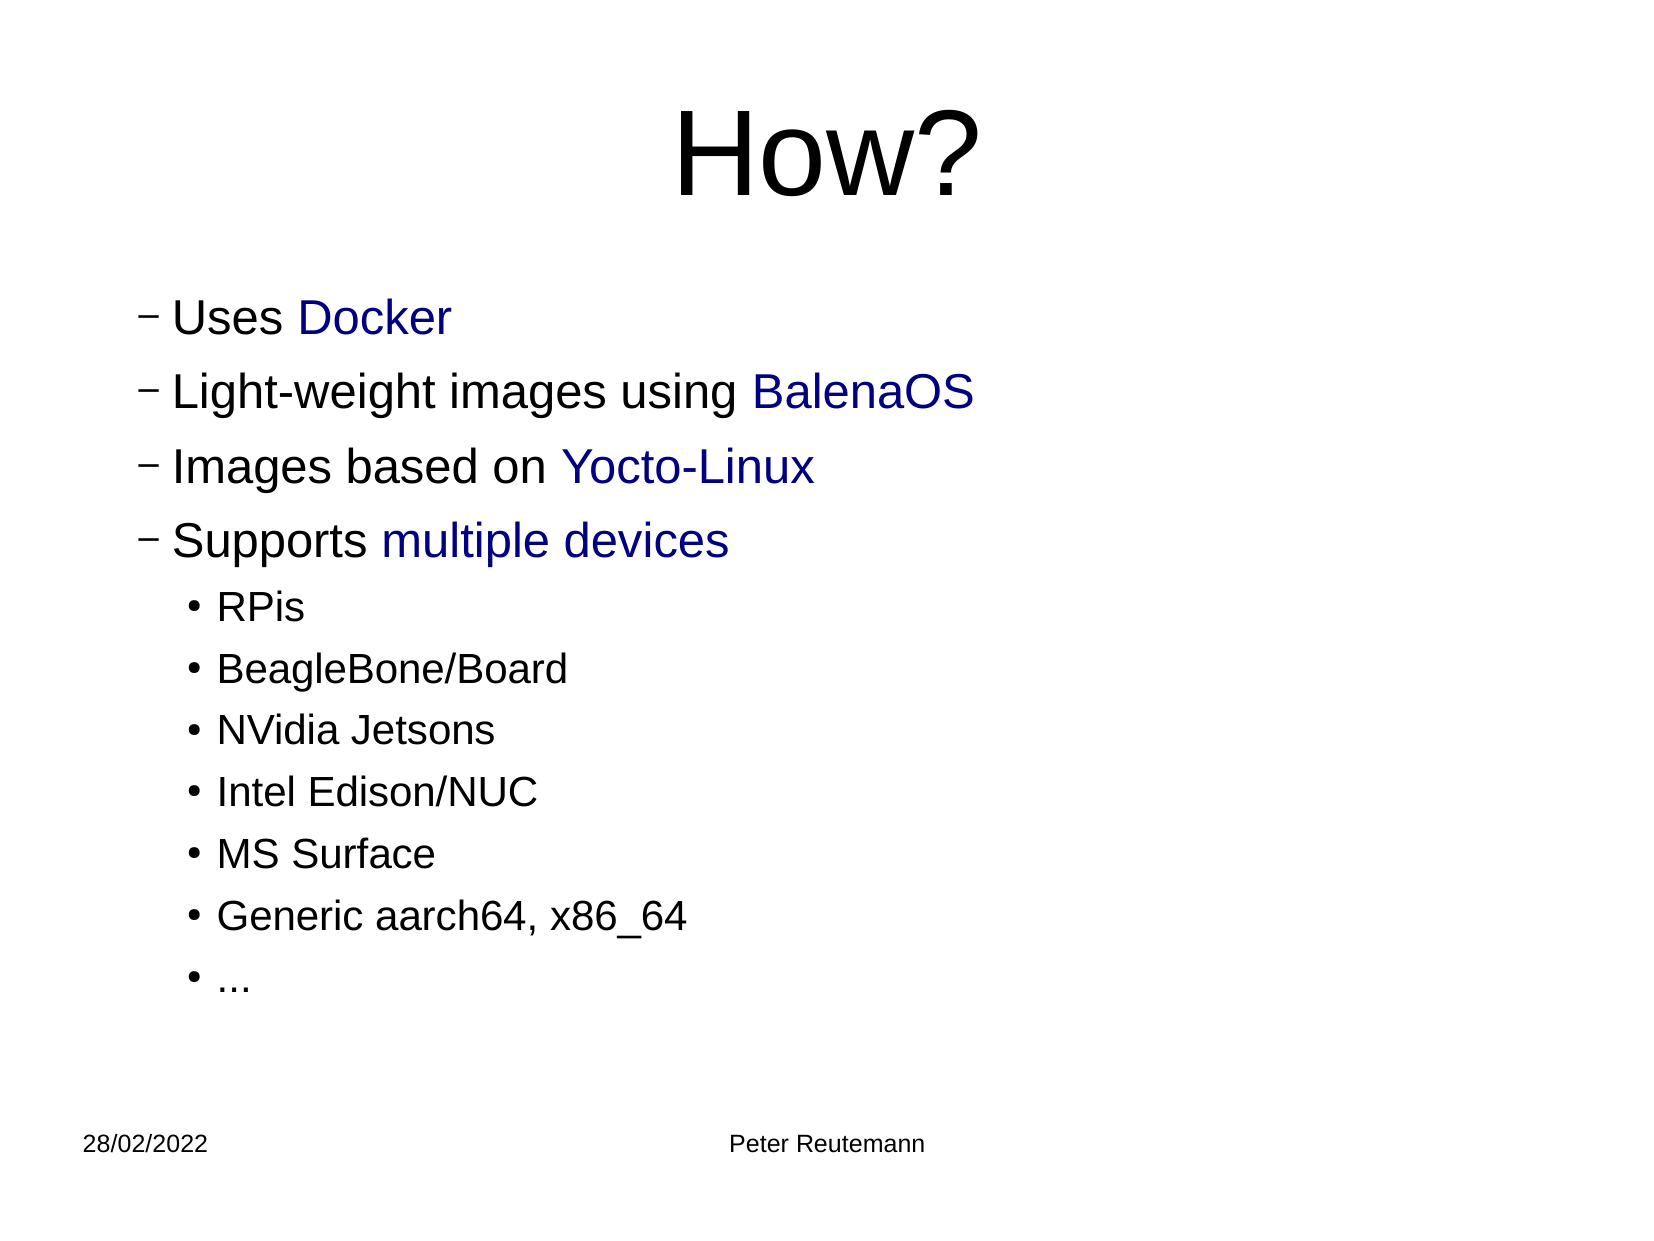

# How?
Uses Docker
Light-weight images using BalenaOS
Images based on Yocto-Linux
Supports multiple devices
RPis
BeagleBone/Board
NVidia Jetsons
Intel Edison/NUC
MS Surface
Generic aarch64, x86_64
...
28/02/2022
Peter Reutemann